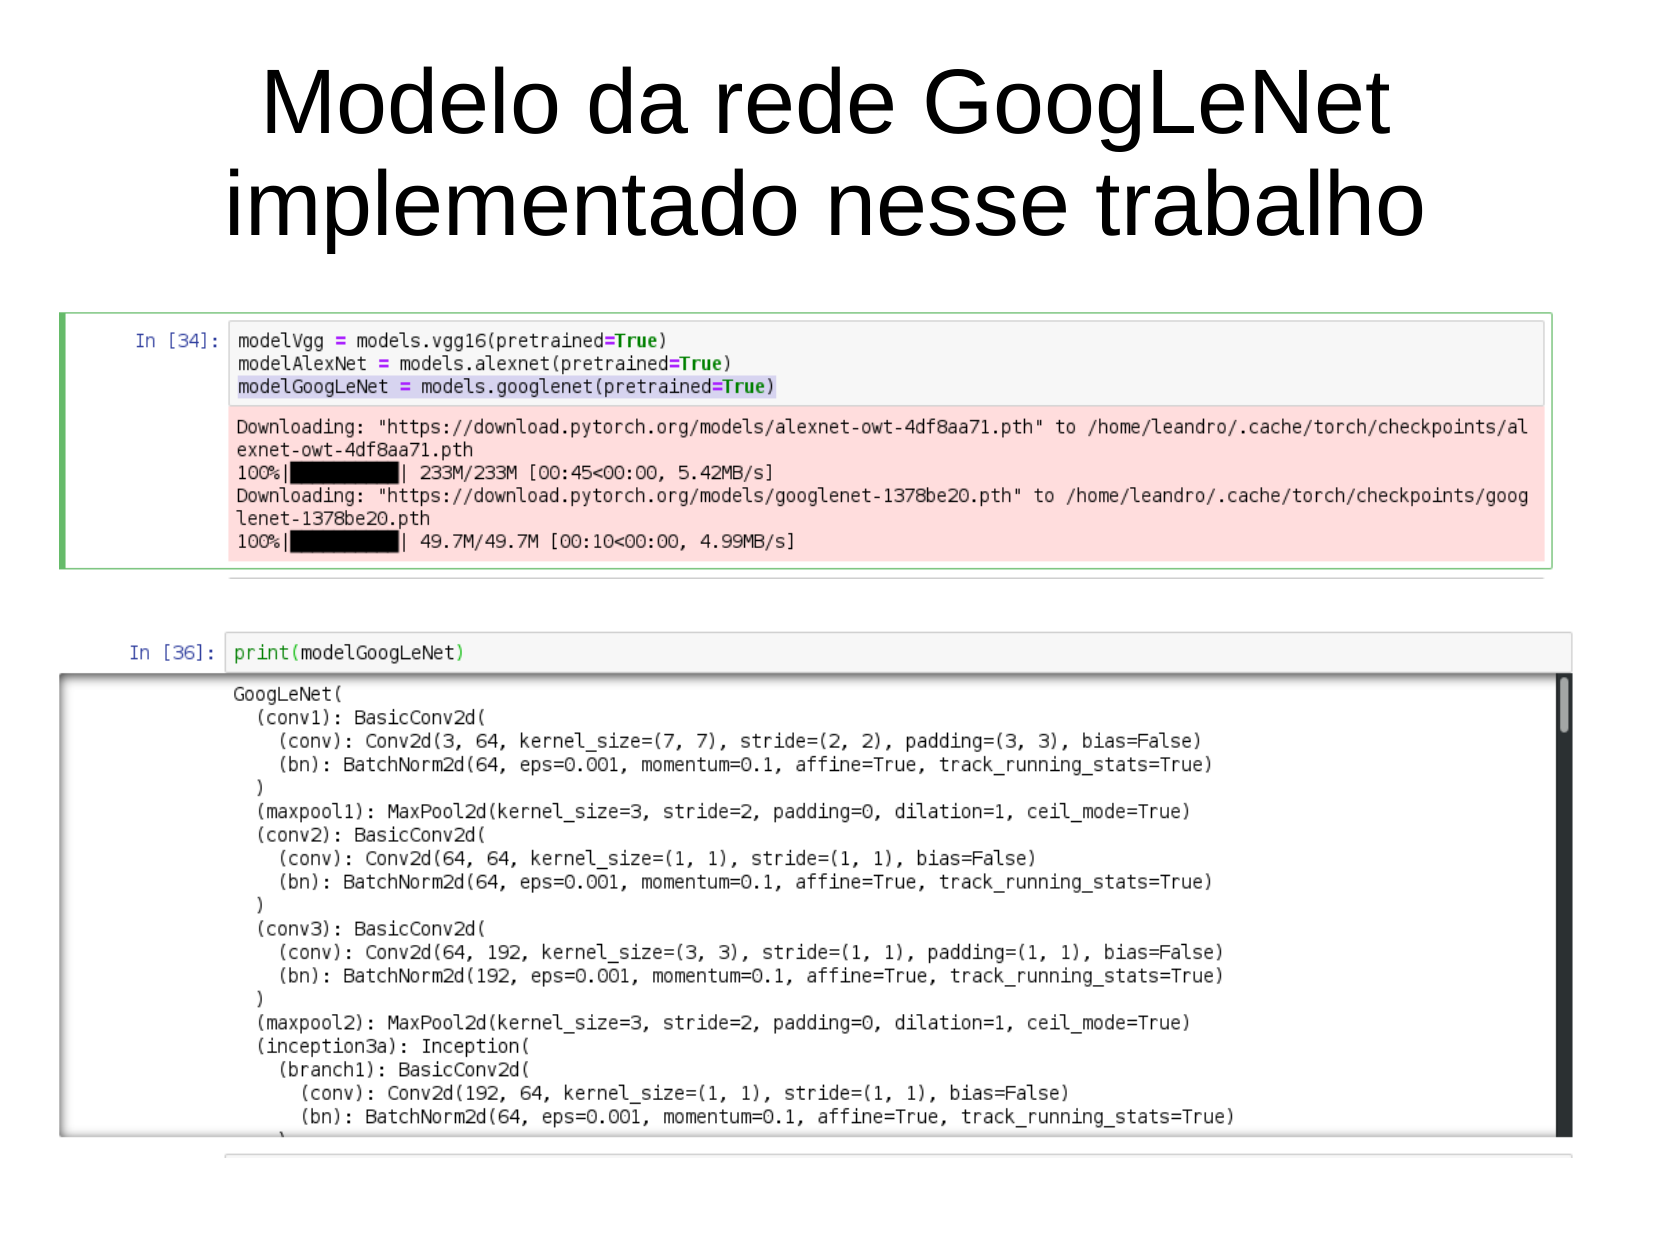

# Modelo da rede GoogLeNet implementado nesse trabalho